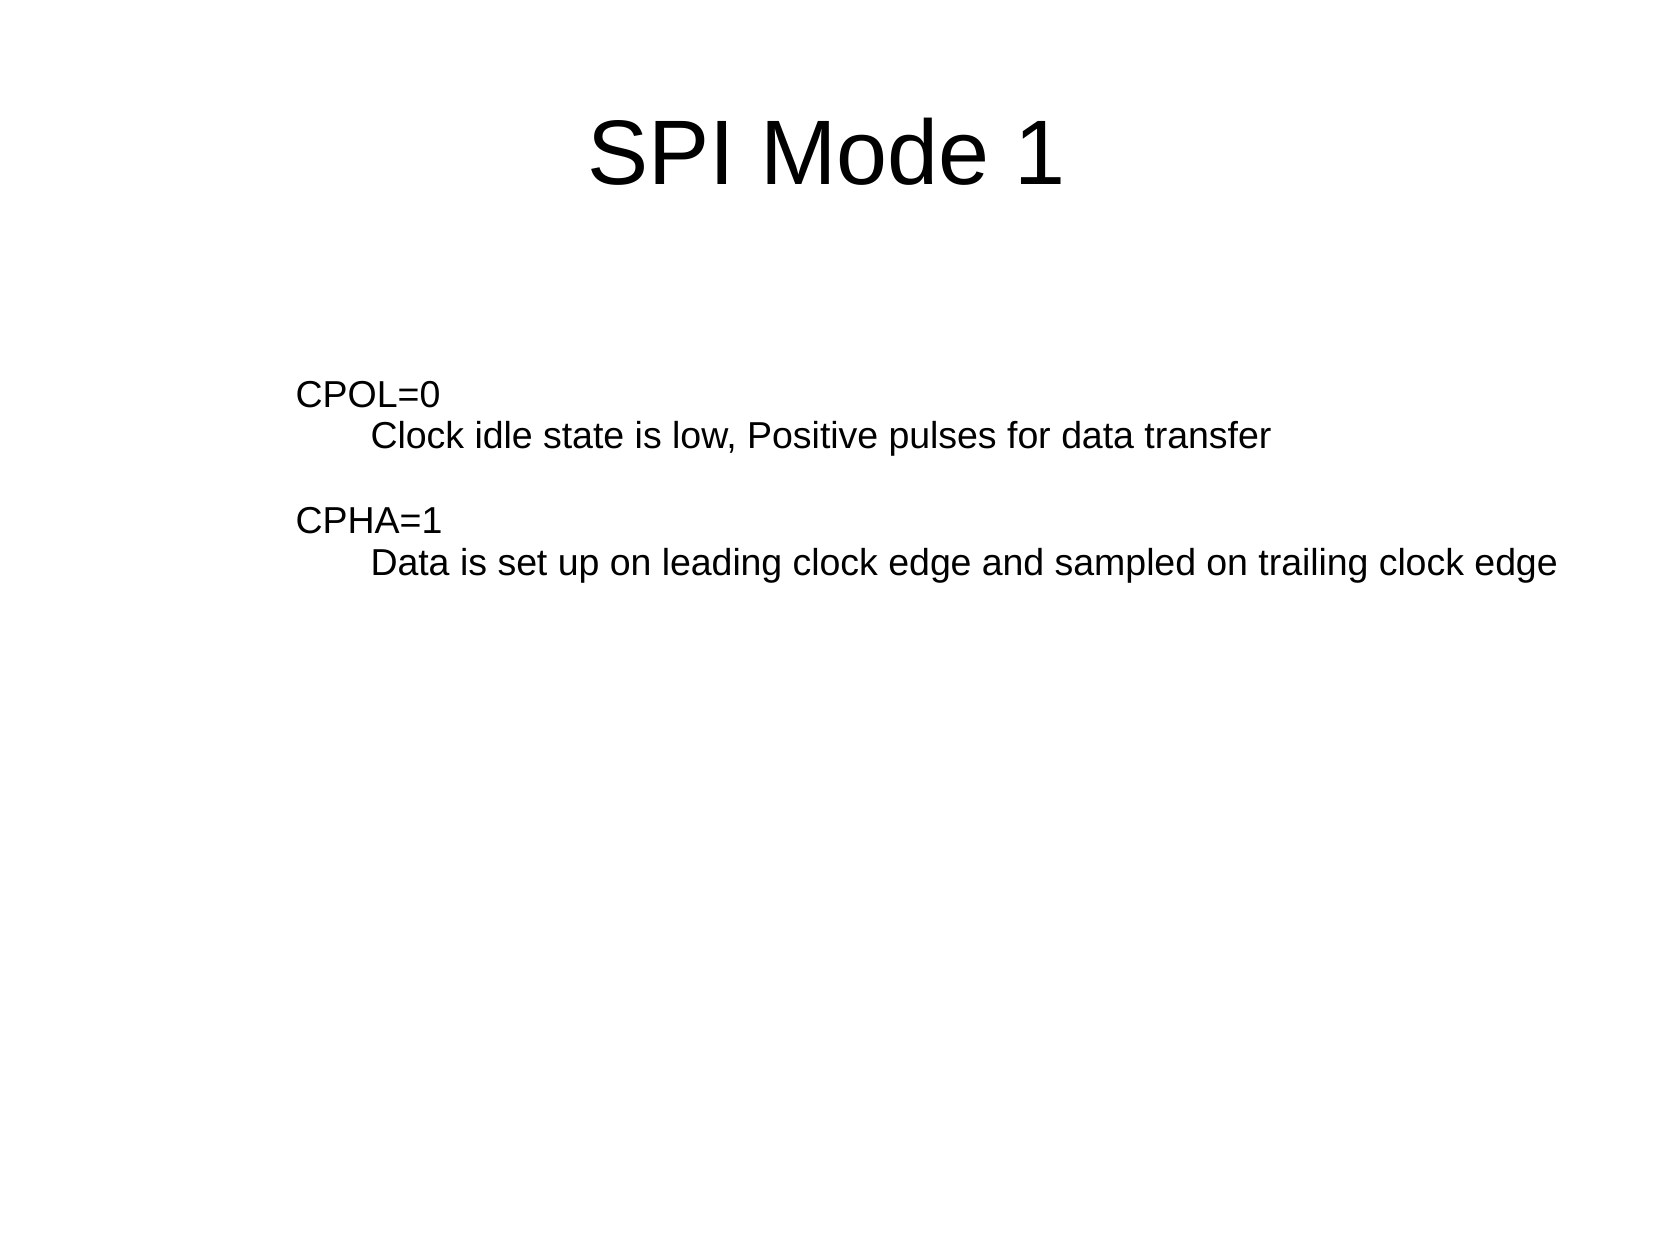

# SPI Mode 1
CPOL=0
	Clock idle state is low, Positive pulses for data transfer
CPHA=1
	Data is set up on leading clock edge and sampled on trailing clock edge